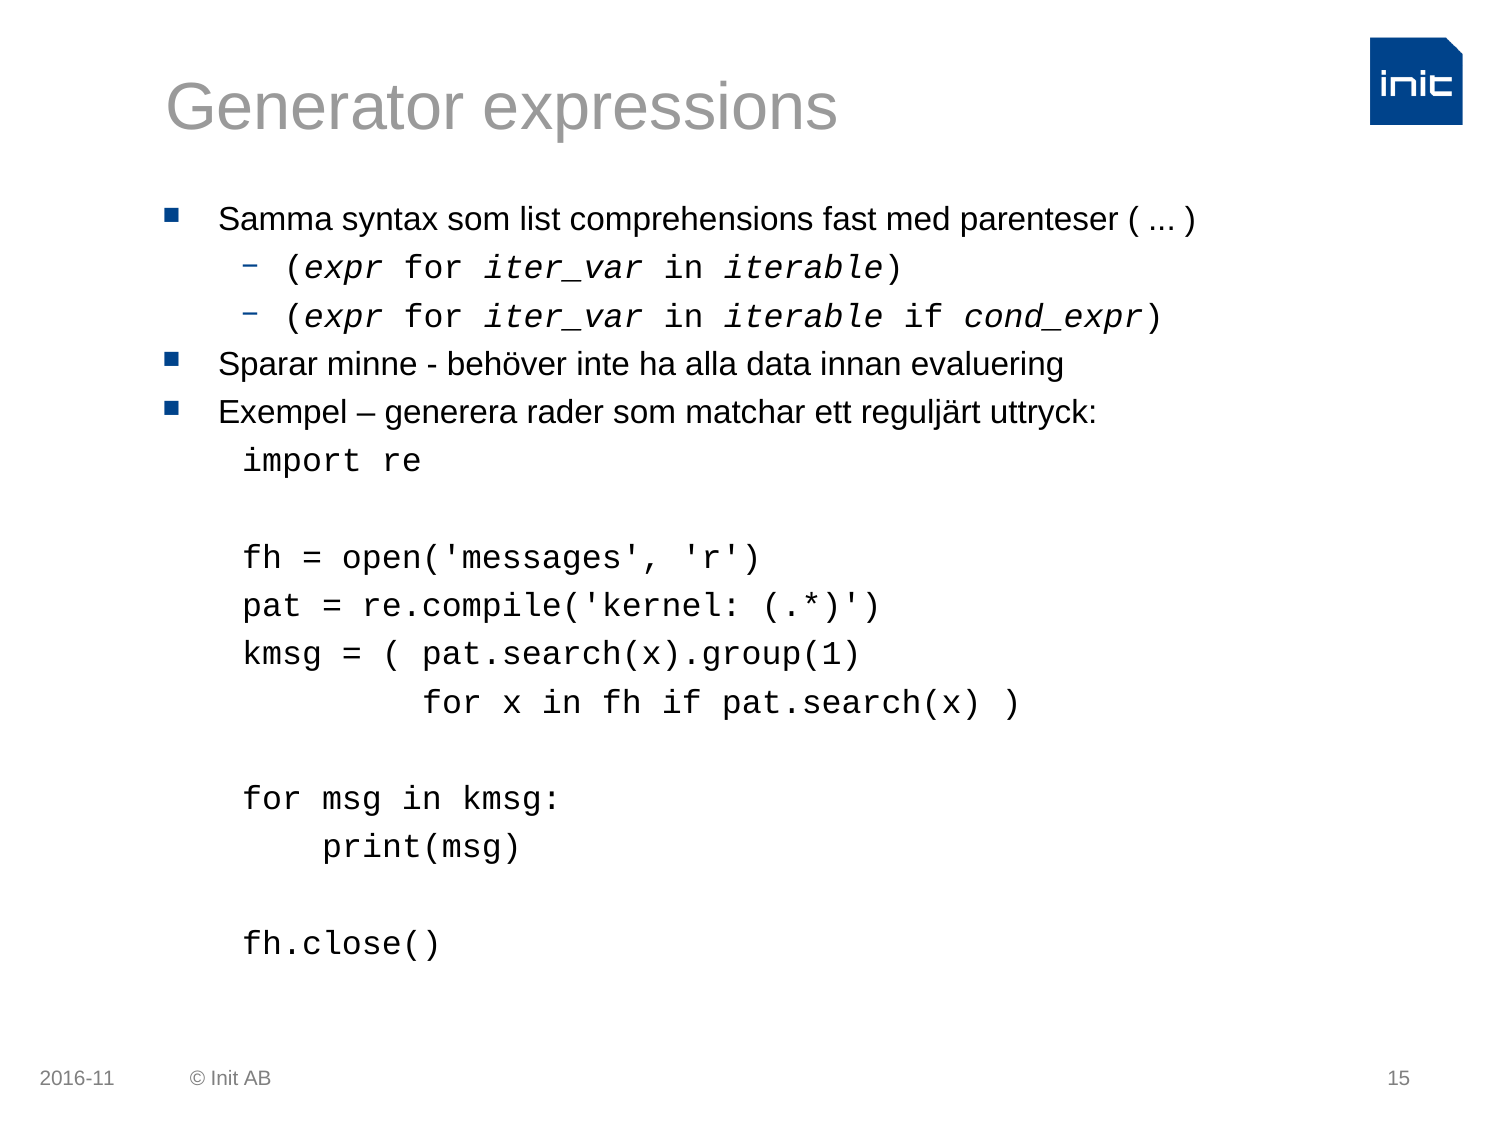

Generator expressions
Samma syntax som list comprehensions fast med parenteser ( ... )
(expr for iter_var in iterable)
(expr for iter_var in iterable if cond_expr)
Sparar minne - behöver inte ha alla data innan evaluering
Exempel – generera rader som matchar ett reguljärt uttryck:
import re
fh = open('messages', 'r')
pat = re.compile('kernel: (.*)')
kmsg = ( pat.search(x).group(1)
 for x in fh if pat.search(x) )
for msg in kmsg:
 print(msg)
fh.close()
2016-11
© Init AB